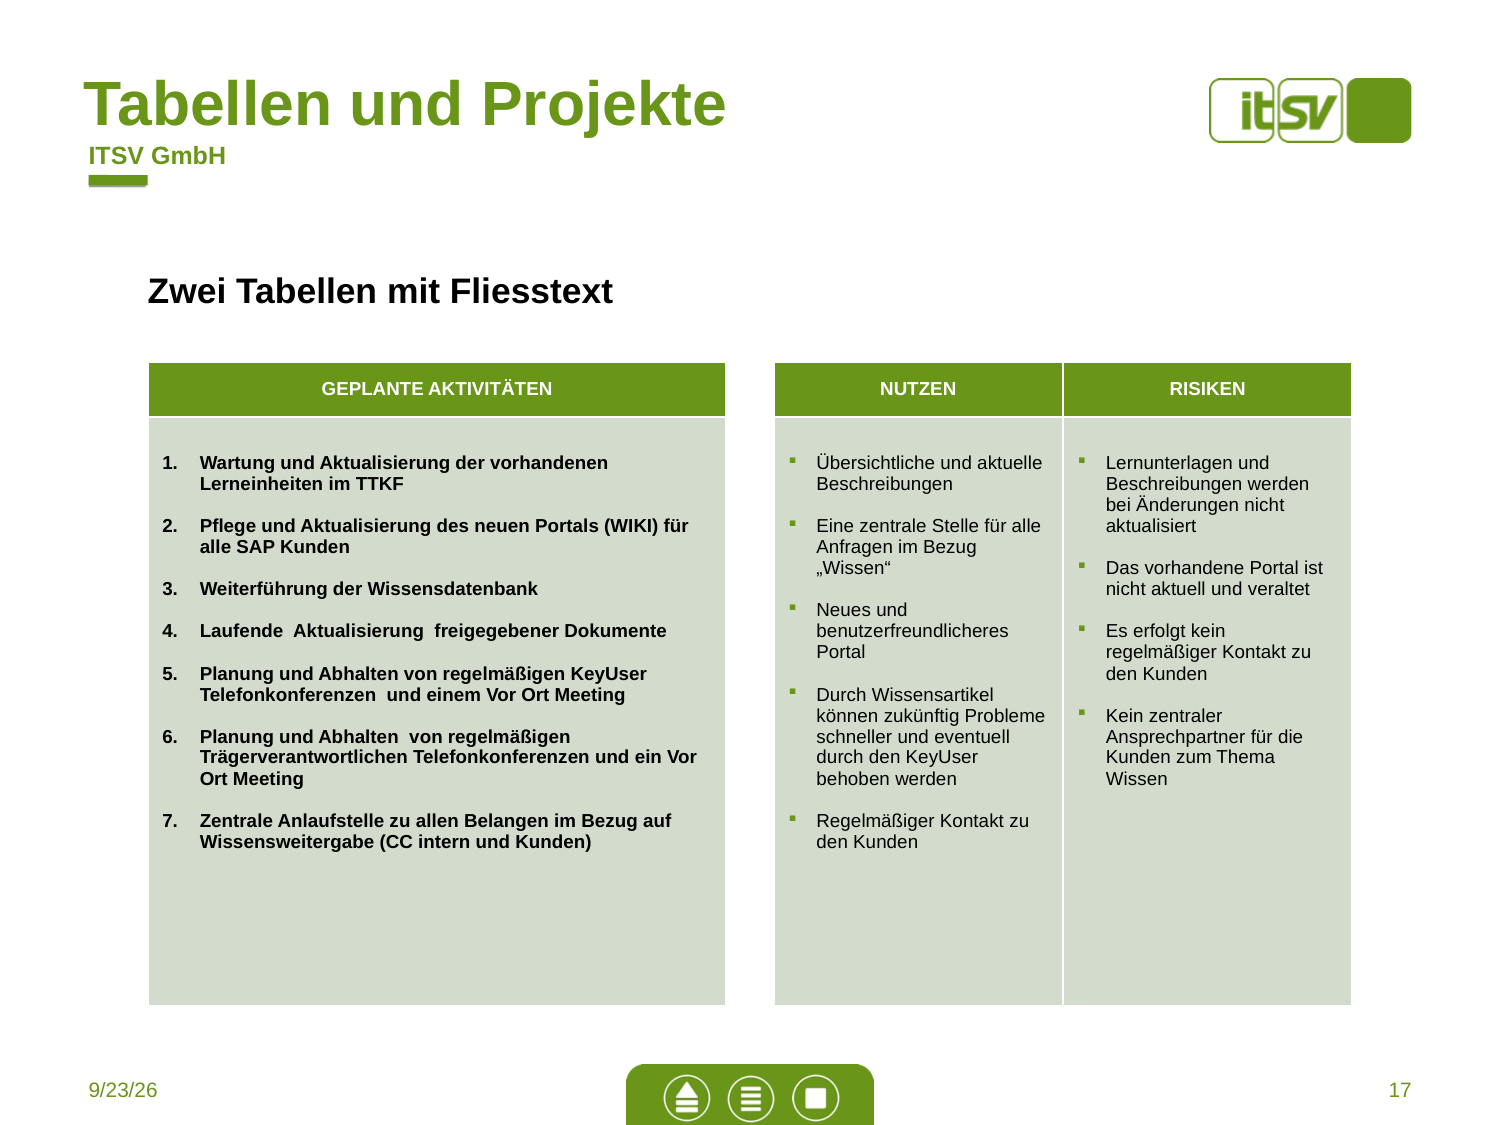

# Tabellen und Projekte
Zwei Tabellen mit Fliesstext
| Geplante Aktivitäten |
| --- |
| Wartung und Aktualisierung der vorhandenen Lerneinheiten im TTKF Pflege und Aktualisierung des neuen Portals (WIKI) für alle SAP Kunden Weiterführung der Wissensdatenbank Laufende Aktualisierung freigegebener Dokumente Planung und Abhalten von regelmäßigen KeyUser Telefonkonferenzen und einem Vor Ort Meeting Planung und Abhalten von regelmäßigen Trägerverantwortlichen Telefonkonferenzen und ein Vor Ort Meeting Zentrale Anlaufstelle zu allen Belangen im Bezug auf Wissensweitergabe (CC intern und Kunden) |
| Nutzen | Risiken |
| --- | --- |
| Übersichtliche und aktuelle Beschreibungen Eine zentrale Stelle für alle Anfragen im Bezug „Wissen“ Neues und benutzerfreundlicheres Portal Durch Wissensartikel können zukünftig Probleme schneller und eventuell durch den KeyUser behoben werden Regelmäßiger Kontakt zu den Kunden | Lernunterlagen und Beschreibungen werden bei Änderungen nicht aktualisiert Das vorhandene Portal ist nicht aktuell und veraltet Es erfolgt kein regelmäßiger Kontakt zu den Kunden Kein zentraler Ansprechpartner für die Kunden zum Thema Wissen |